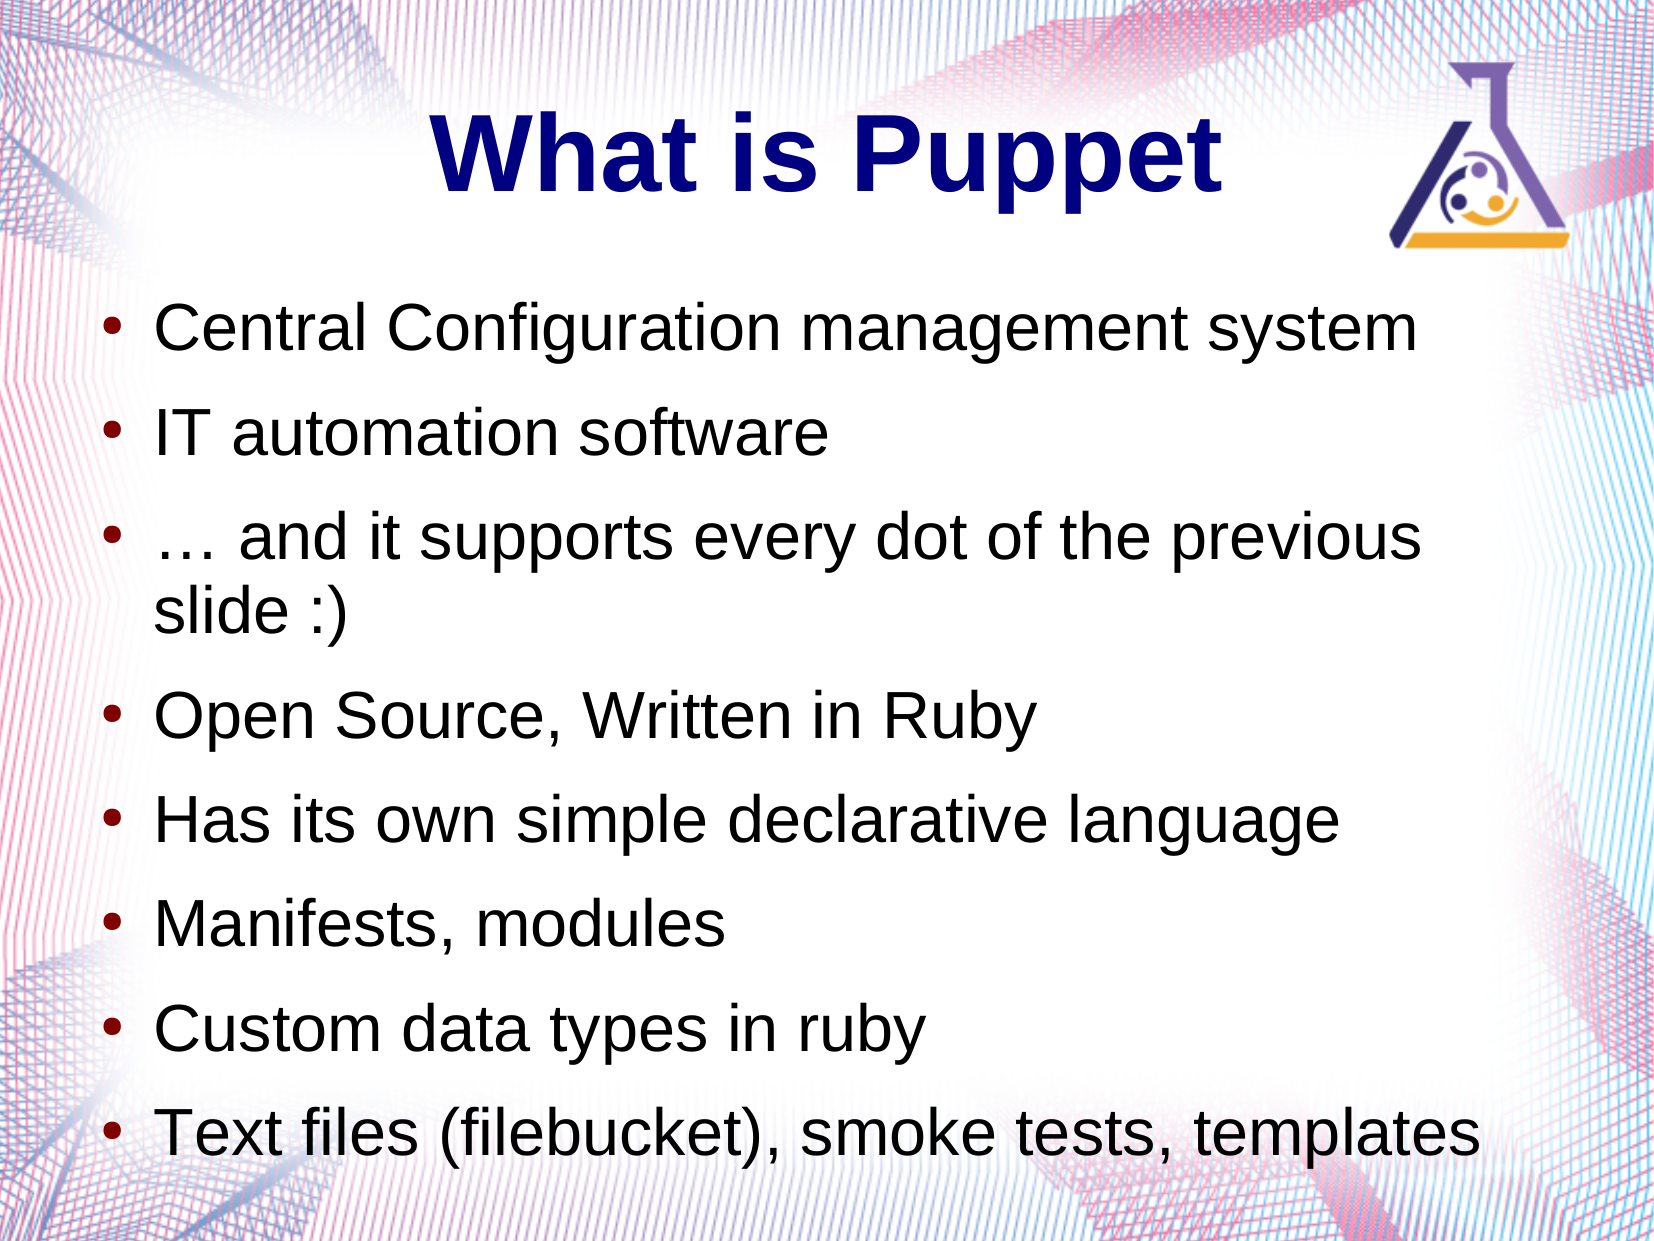

# What is Puppet
Central Configuration management system
IT automation software
… and it supports every dot of the previous slide :)
Open Source, Written in Ruby
Has its own simple declarative language
Manifests, modules
Custom data types in ruby
Text files (filebucket), smoke tests, templates